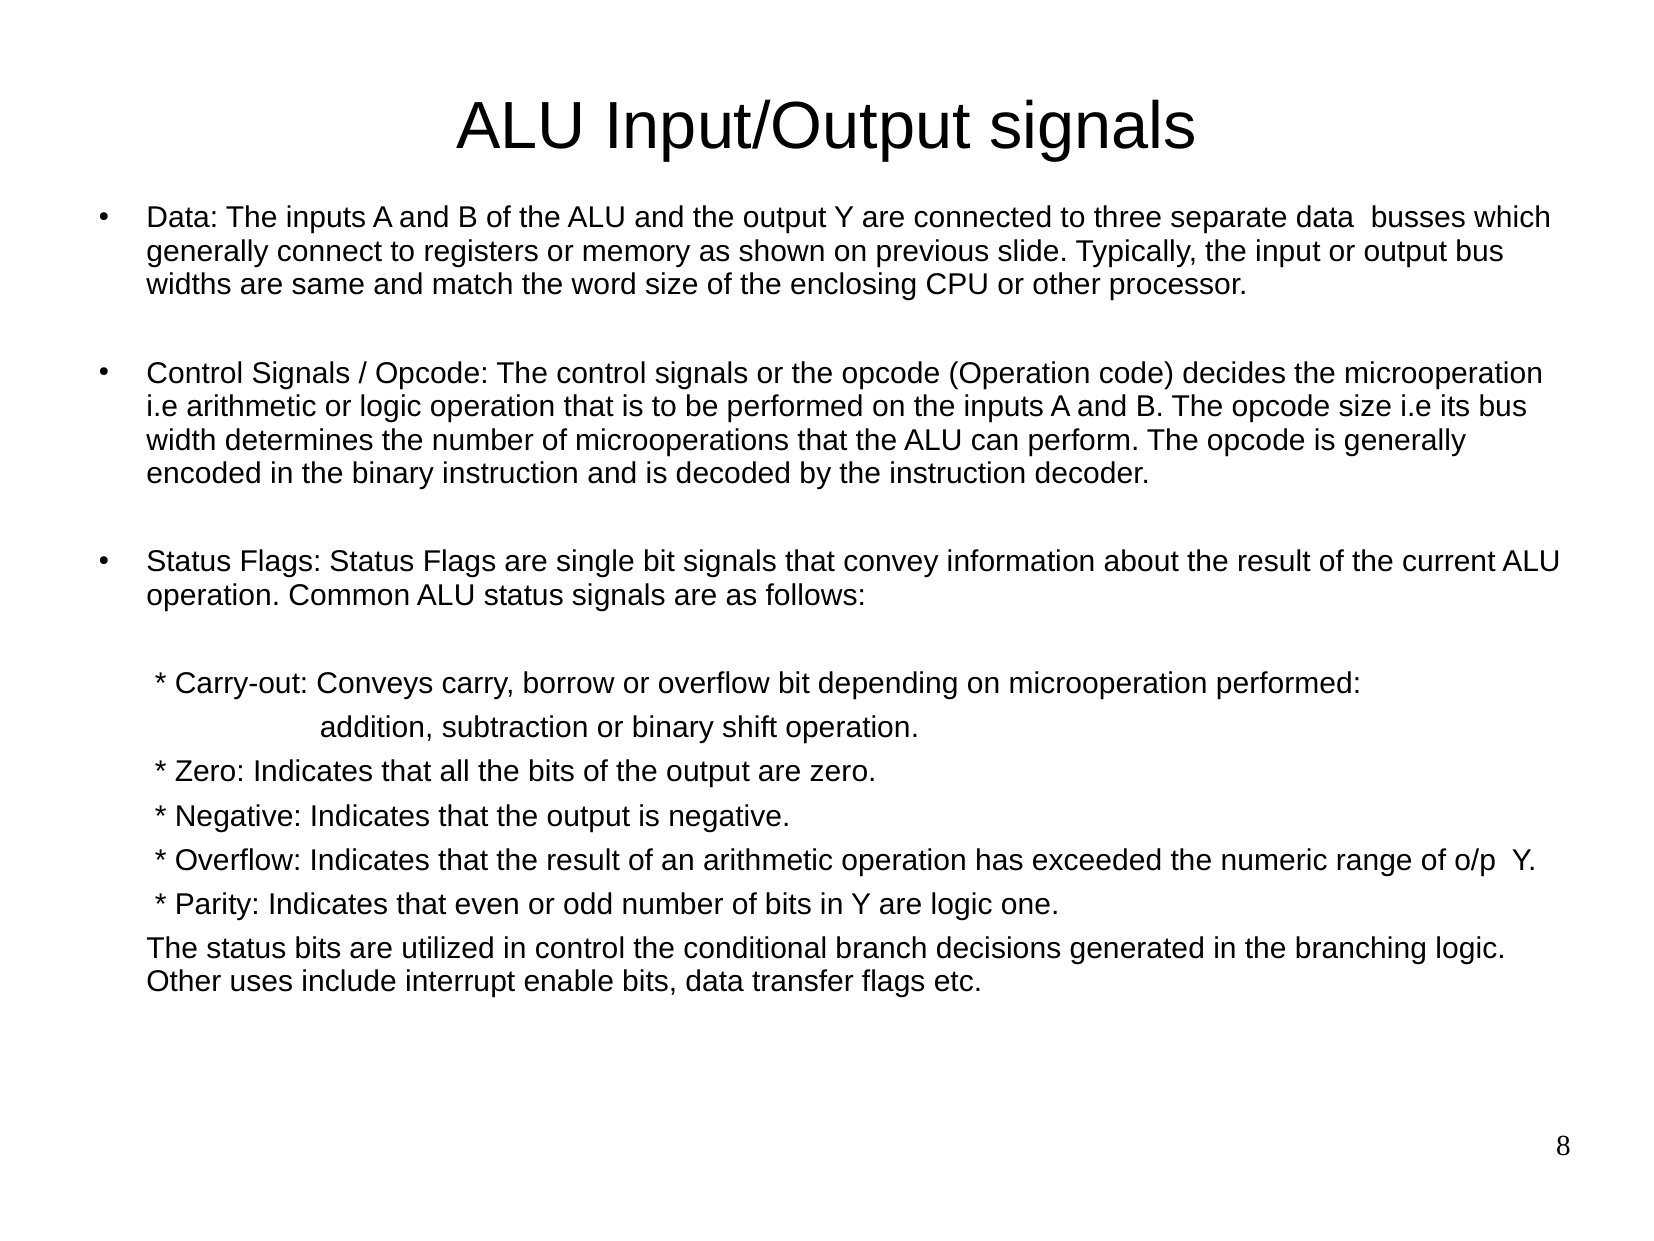

# ALU Input/Output signals
Data: The inputs A and B of the ALU and the output Y are connected to three separate data busses which generally connect to registers or memory as shown on previous slide. Typically, the input or output bus widths are same and match the word size of the enclosing CPU or other processor.
Control Signals / Opcode: The control signals or the opcode (Operation code) decides the microoperation i.e arithmetic or logic operation that is to be performed on the inputs A and B. The opcode size i.e its bus width determines the number of microoperations that the ALU can perform. The opcode is generally encoded in the binary instruction and is decoded by the instruction decoder.
Status Flags: Status Flags are single bit signals that convey information about the result of the current ALU operation. Common ALU status signals are as follows:
 * Carry-out: Conveys carry, borrow or overflow bit depending on microoperation performed:
 addition, subtraction or binary shift operation.
 * Zero: Indicates that all the bits of the output are zero.
 * Negative: Indicates that the output is negative.
 * Overflow: Indicates that the result of an arithmetic operation has exceeded the numeric range of o/p Y.
 * Parity: Indicates that even or odd number of bits in Y are logic one.
The status bits are utilized in control the conditional branch decisions generated in the branching logic. Other uses include interrupt enable bits, data transfer flags etc.
8